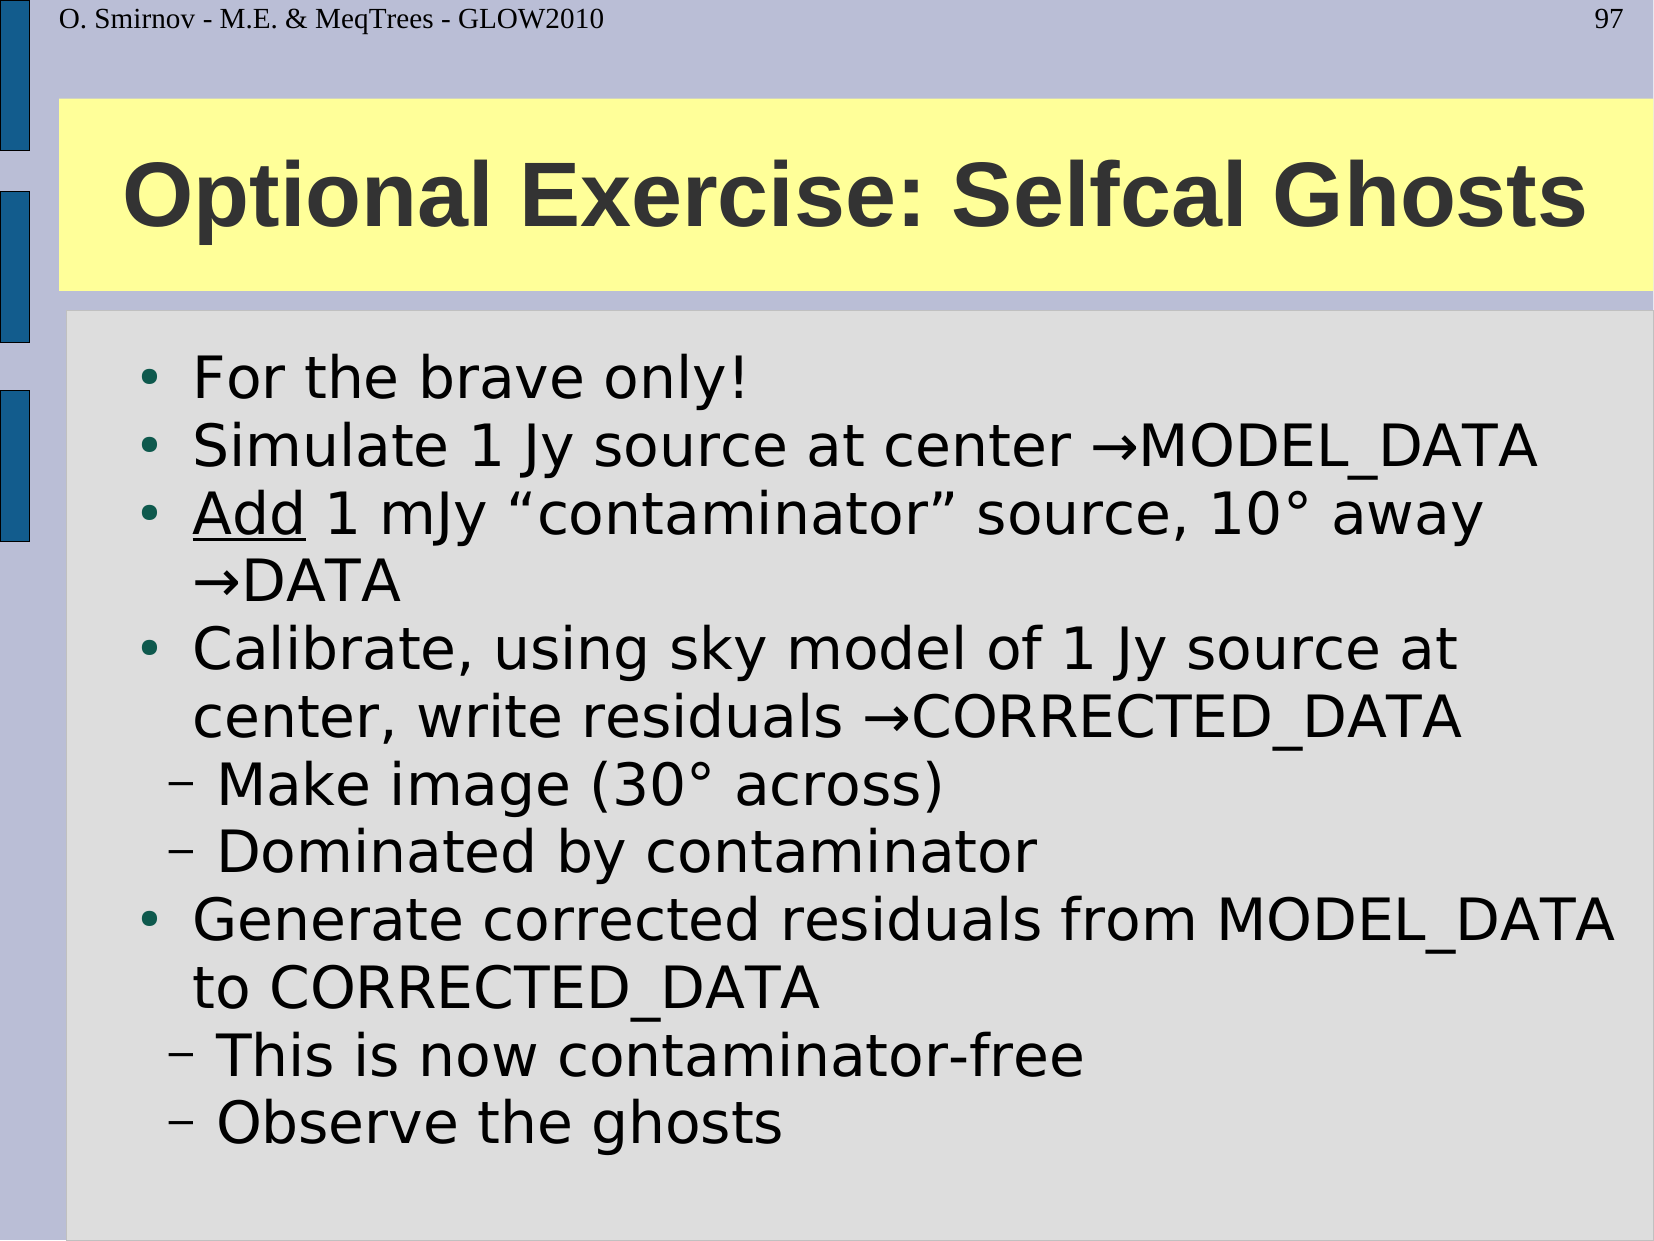

O. Smirnov - M.E. & MeqTrees - GLOW2010
97
Optional Exercise: Selfcal Ghosts
# For the brave only!
Simulate 1 Jy source at center →MODEL_DATA
Add 1 mJy “contaminator” source, 10° away →DATA
Calibrate, using sky model of 1 Jy source at center, write residuals →CORRECTED_DATA
Make image (30° across)
Dominated by contaminator
Generate corrected residuals from MODEL_DATA to CORRECTED_DATA
This is now contaminator-free
Observe the ghosts